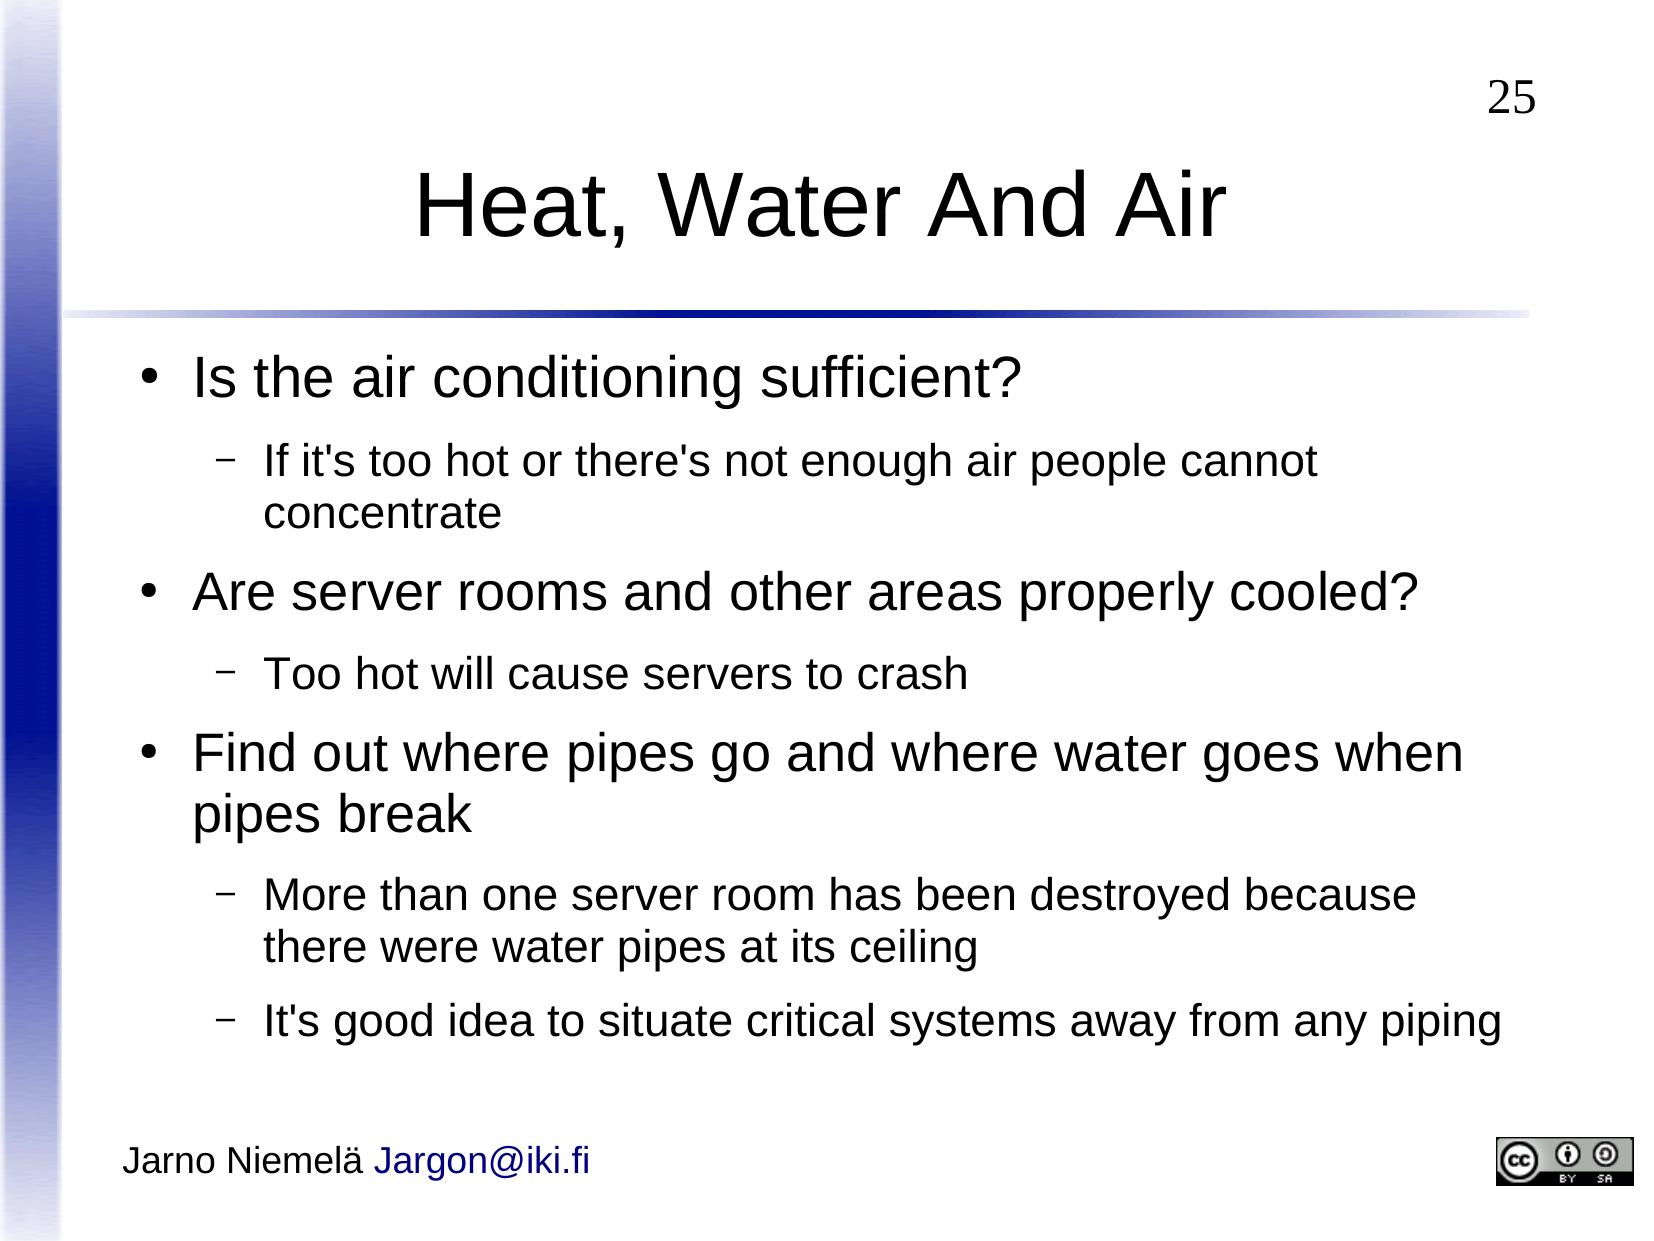

# Heat, Water And Air
Is the air conditioning sufficient?
If it's too hot or there's not enough air people cannot concentrate
Are server rooms and other areas properly cooled?
Too hot will cause servers to crash
Find out where pipes go and where water goes when pipes break
More than one server room has been destroyed because there were water pipes at its ceiling
It's good idea to situate critical systems away from any piping